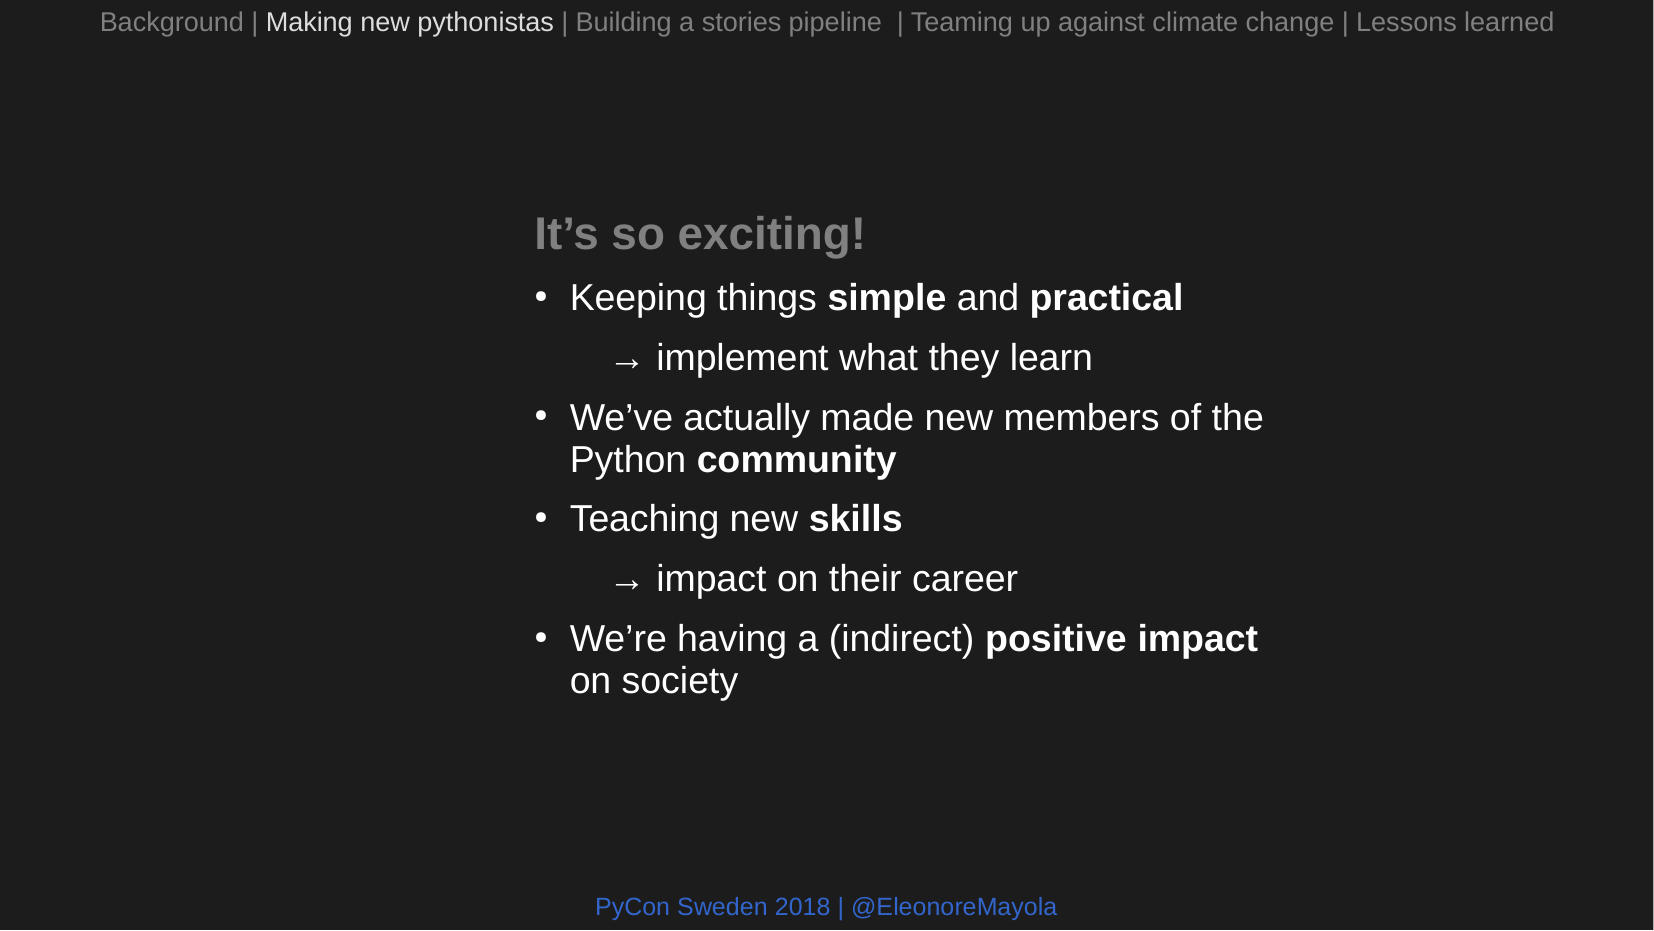

Background | Making new pythonistas | Building a stories pipeline | Teaming up against climate change | Lessons learned
It’s so exciting!
Keeping things simple and practical
	→ implement what they learn
We’ve actually made new members of the Python community
Teaching new skills
	→ impact on their career
We’re having a (indirect) positive impact on society
PyCon Sweden 2018 | @EleonoreMayola